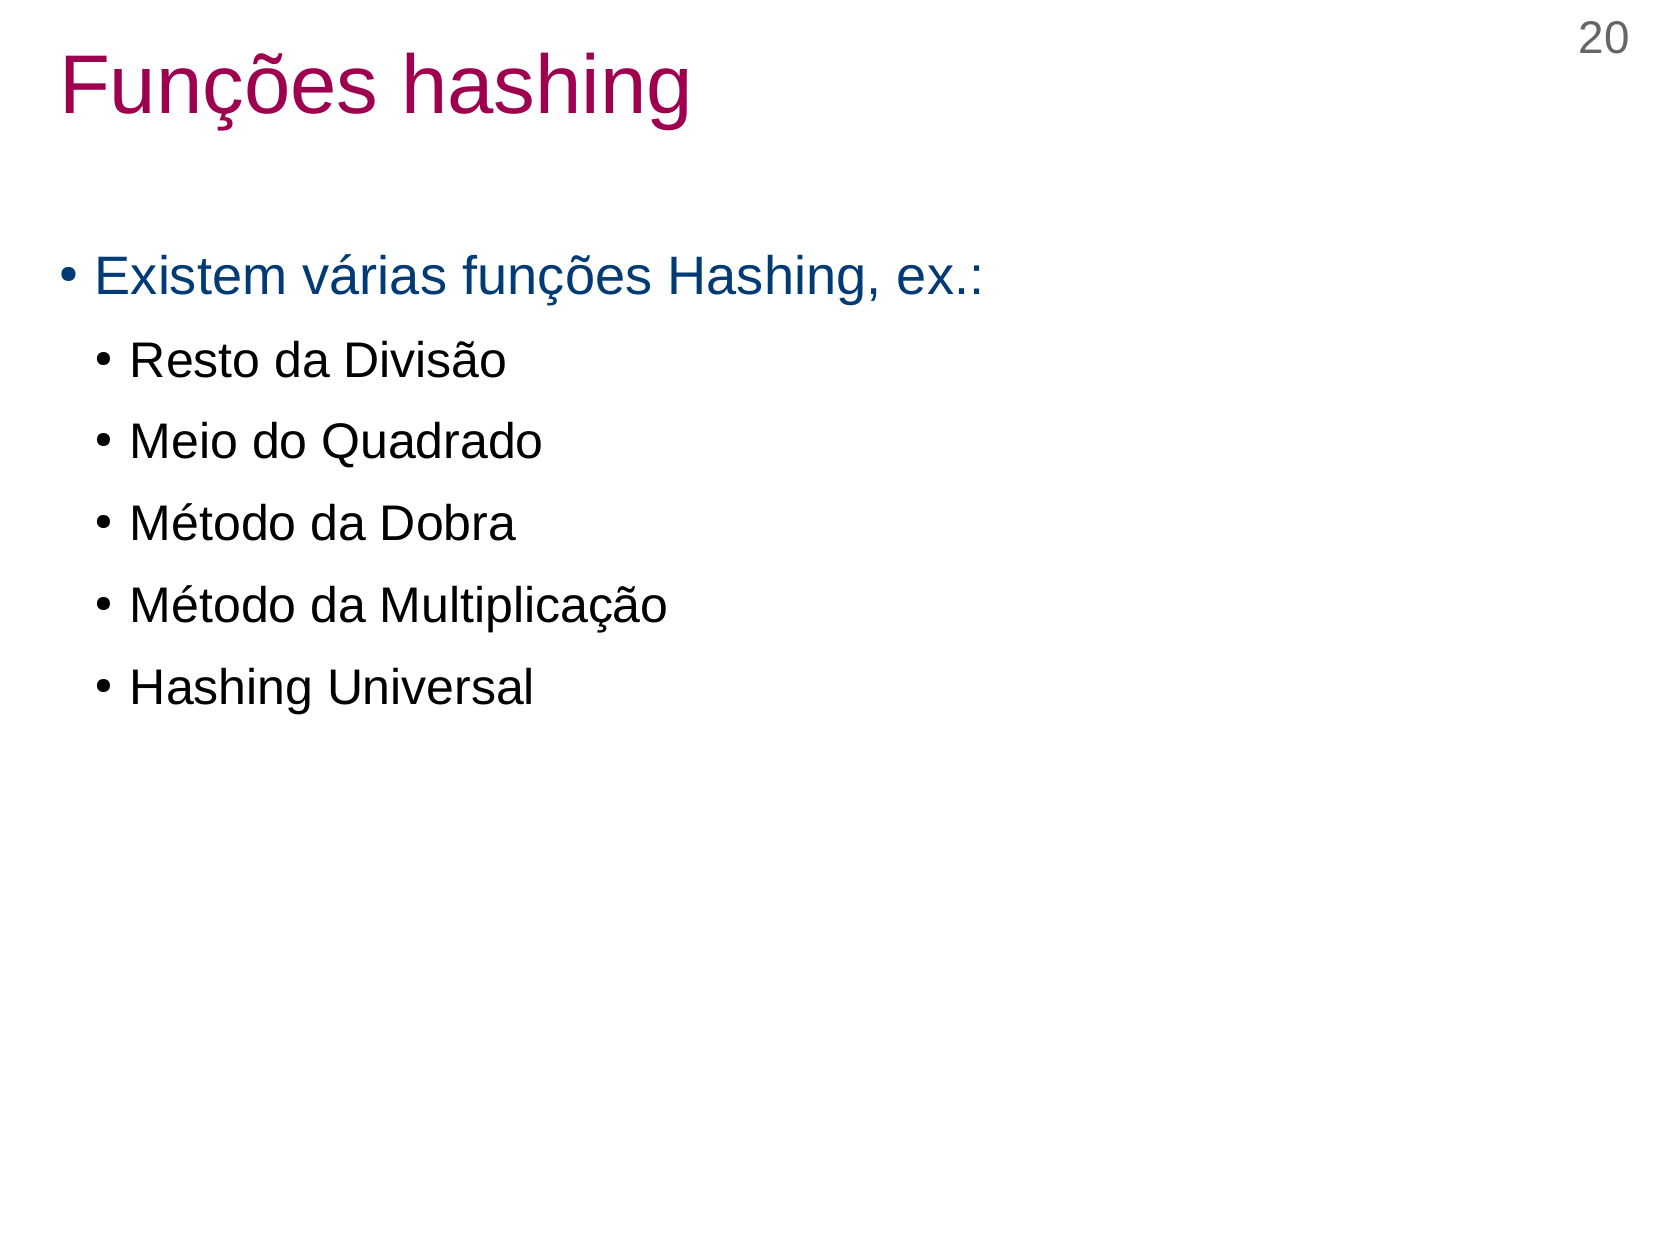

20
# Funções hashing
Existem várias funções Hashing, ex.:
Resto da Divisão
Meio do Quadrado
Método da Dobra
Método da Multiplicação
Hashing Universal